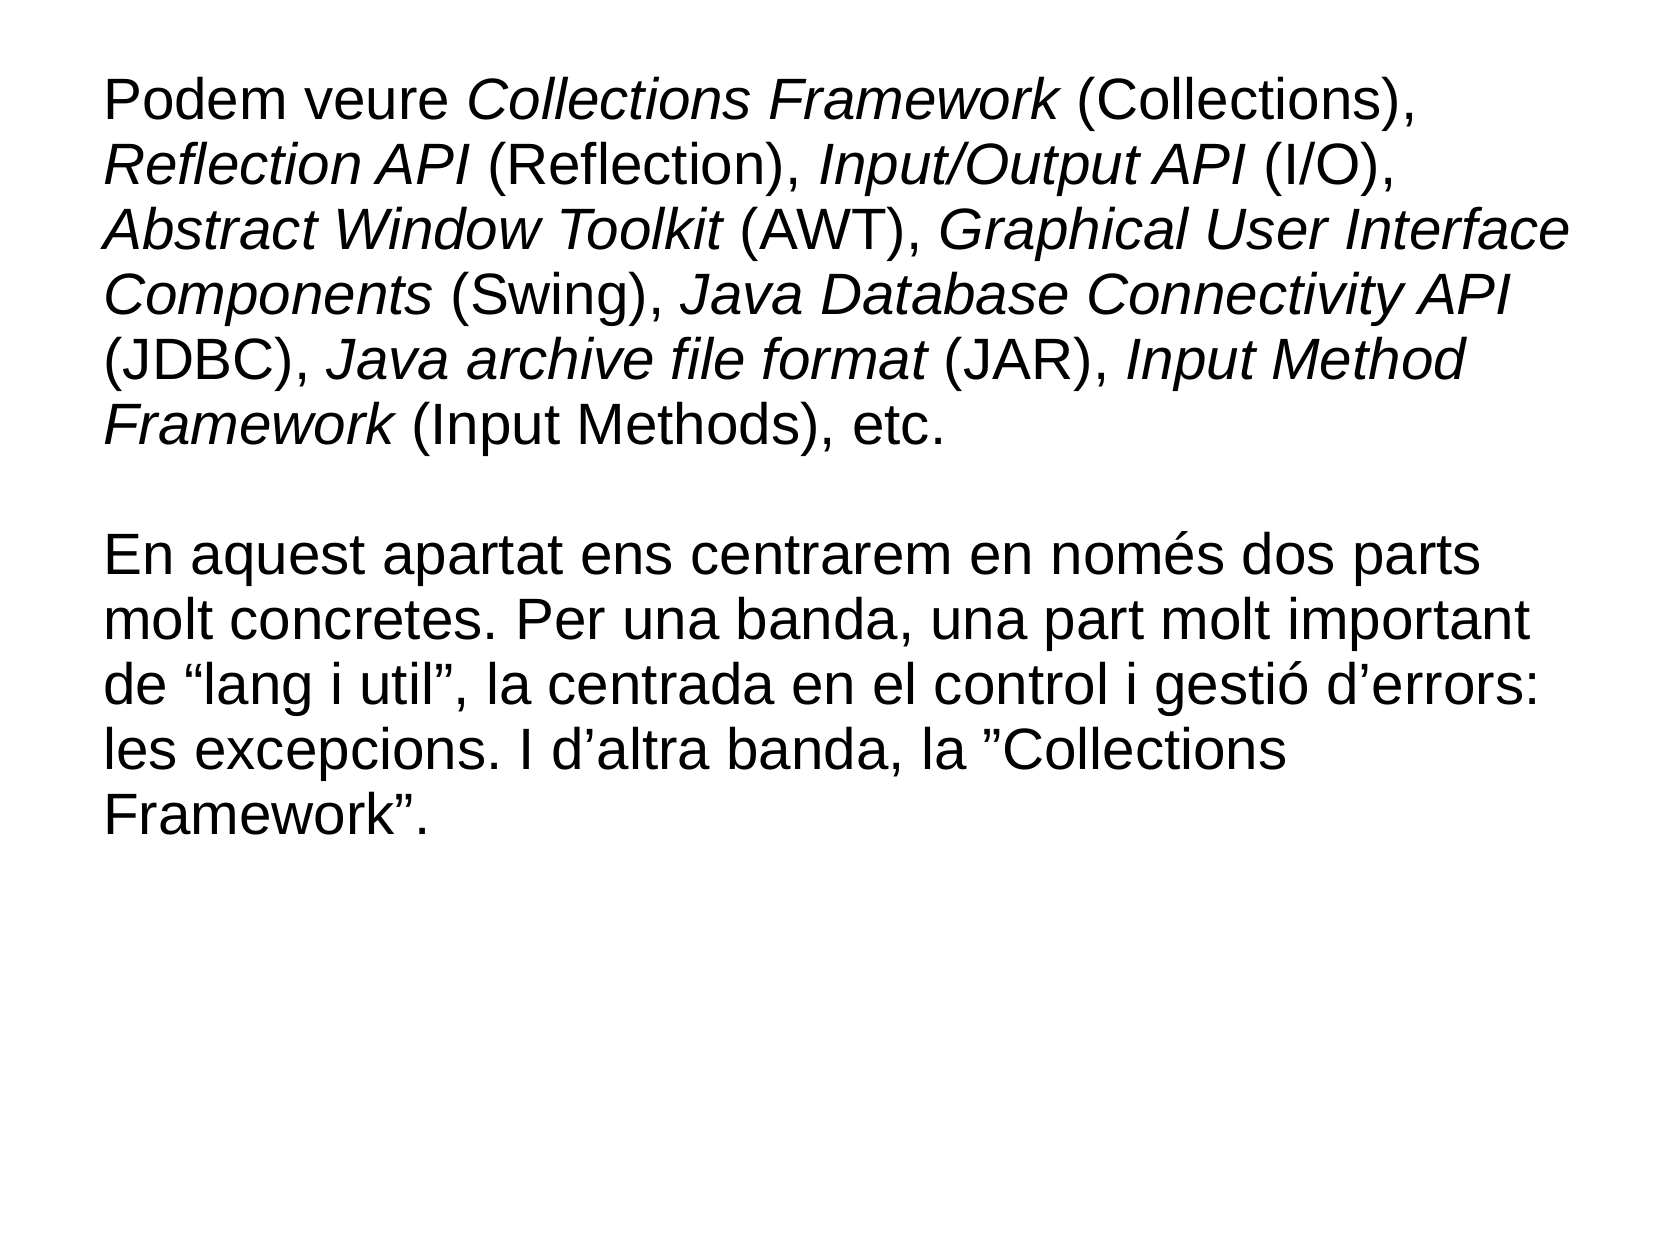

Podem veure Collections Framework (Collections), Reflection API (Reflection), Input/Output API (I/O), Abstract Window Toolkit (AWT), Graphical User Interface Components (Swing), Java Database Connectivity API (JDBC), Java archive file format (JAR), Input Method Framework (Input Methods), etc.
En aquest apartat ens centrarem en només dos parts molt concretes. Per una banda, una part molt important de “lang i util”, la centrada en el control i gestió d’errors: les excepcions. I d’altra banda, la ”Collections Framework”.